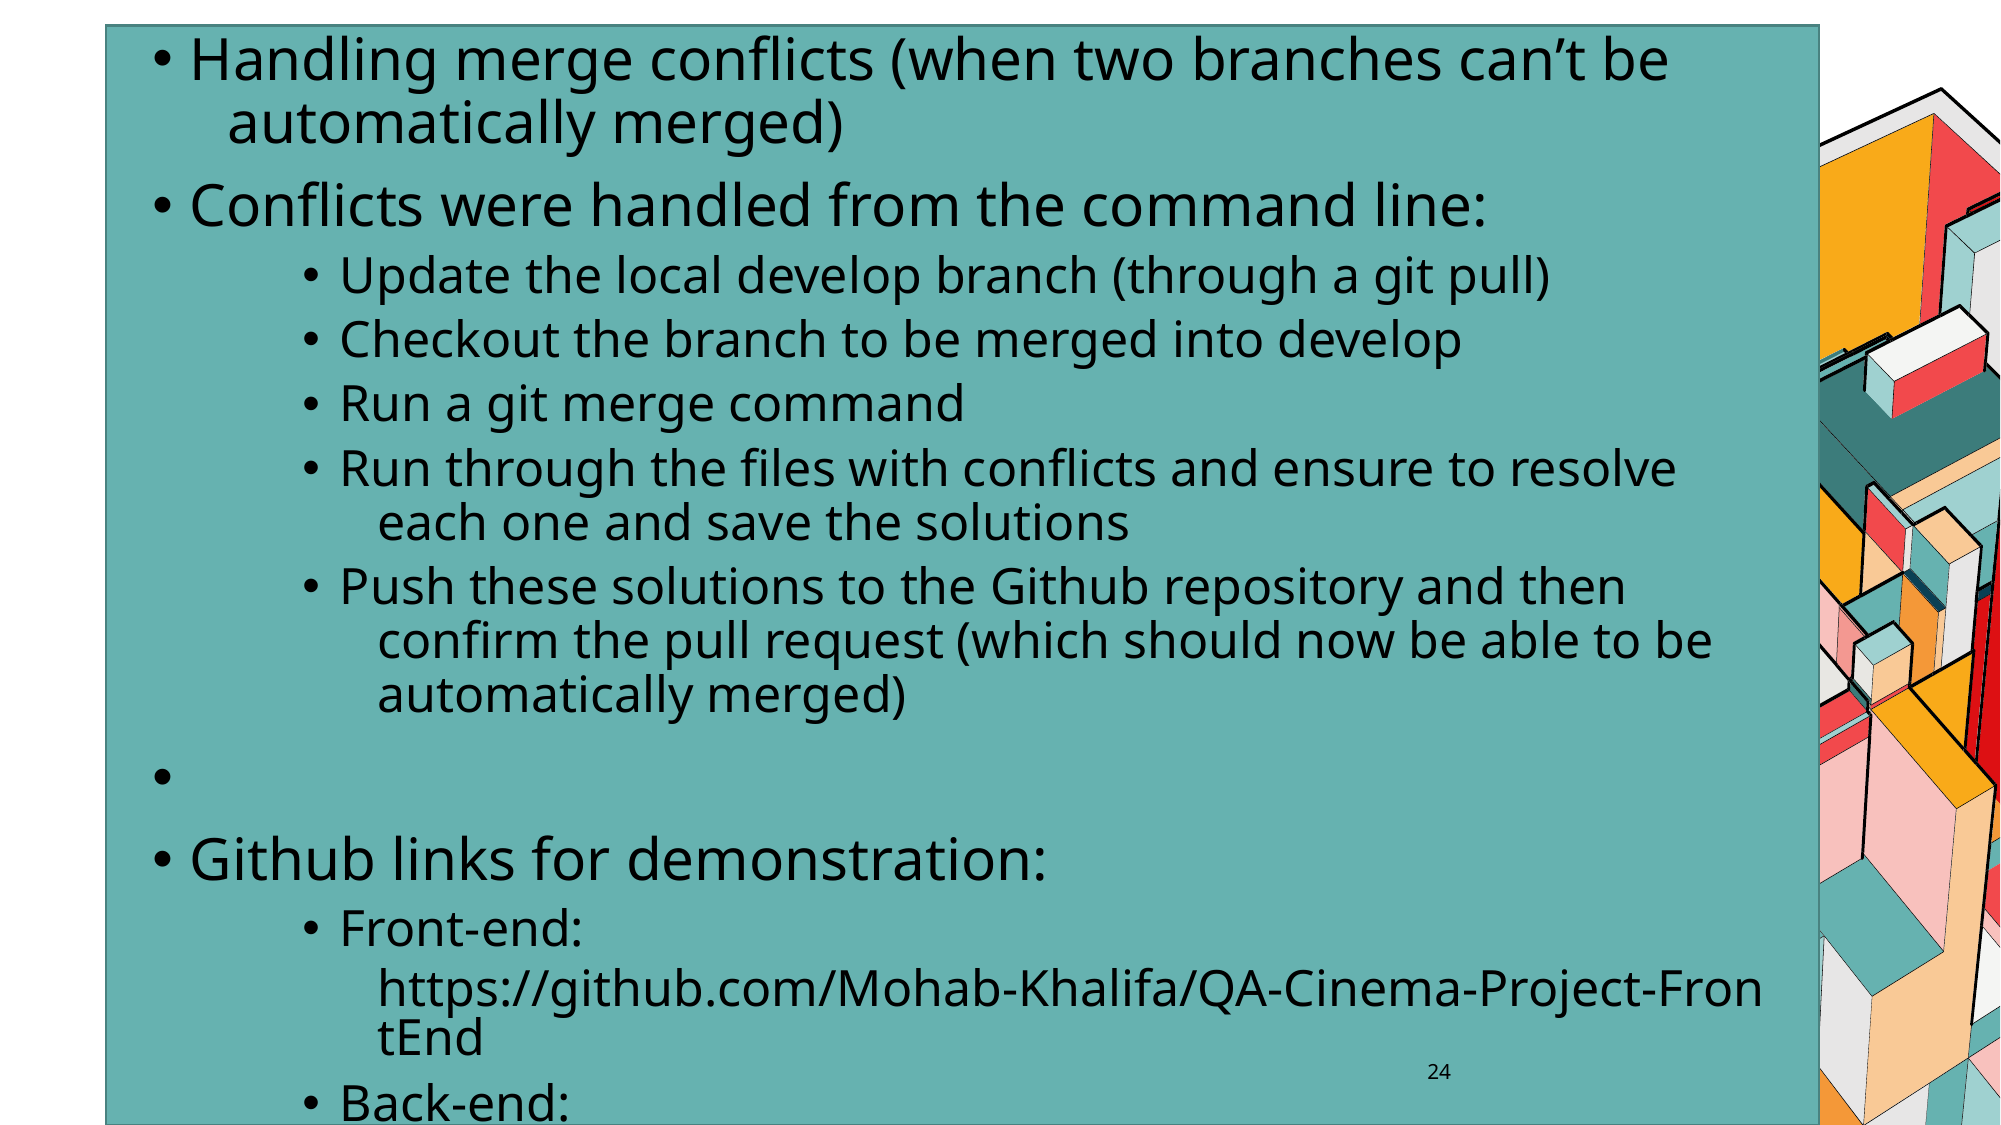

Handling merge conflicts (when two branches can’t be automatically merged)
Conflicts were handled from the command line:
Update the local develop branch (through a git pull)
Checkout the branch to be merged into develop
Run a git merge command
Run through the files with conflicts and ensure to resolve each one and save the solutions
Push these solutions to the Github repository and then confirm the pull request (which should now be able to be automatically merged)
Github links for demonstration:
Front-end: https://github.com/Mohab-Khalifa/QA-Cinema-Project-FrontEnd
Back-end: https://github.com/Mohab-Khalifa/QA-Cinema-Project-BackEnd/tree/develop